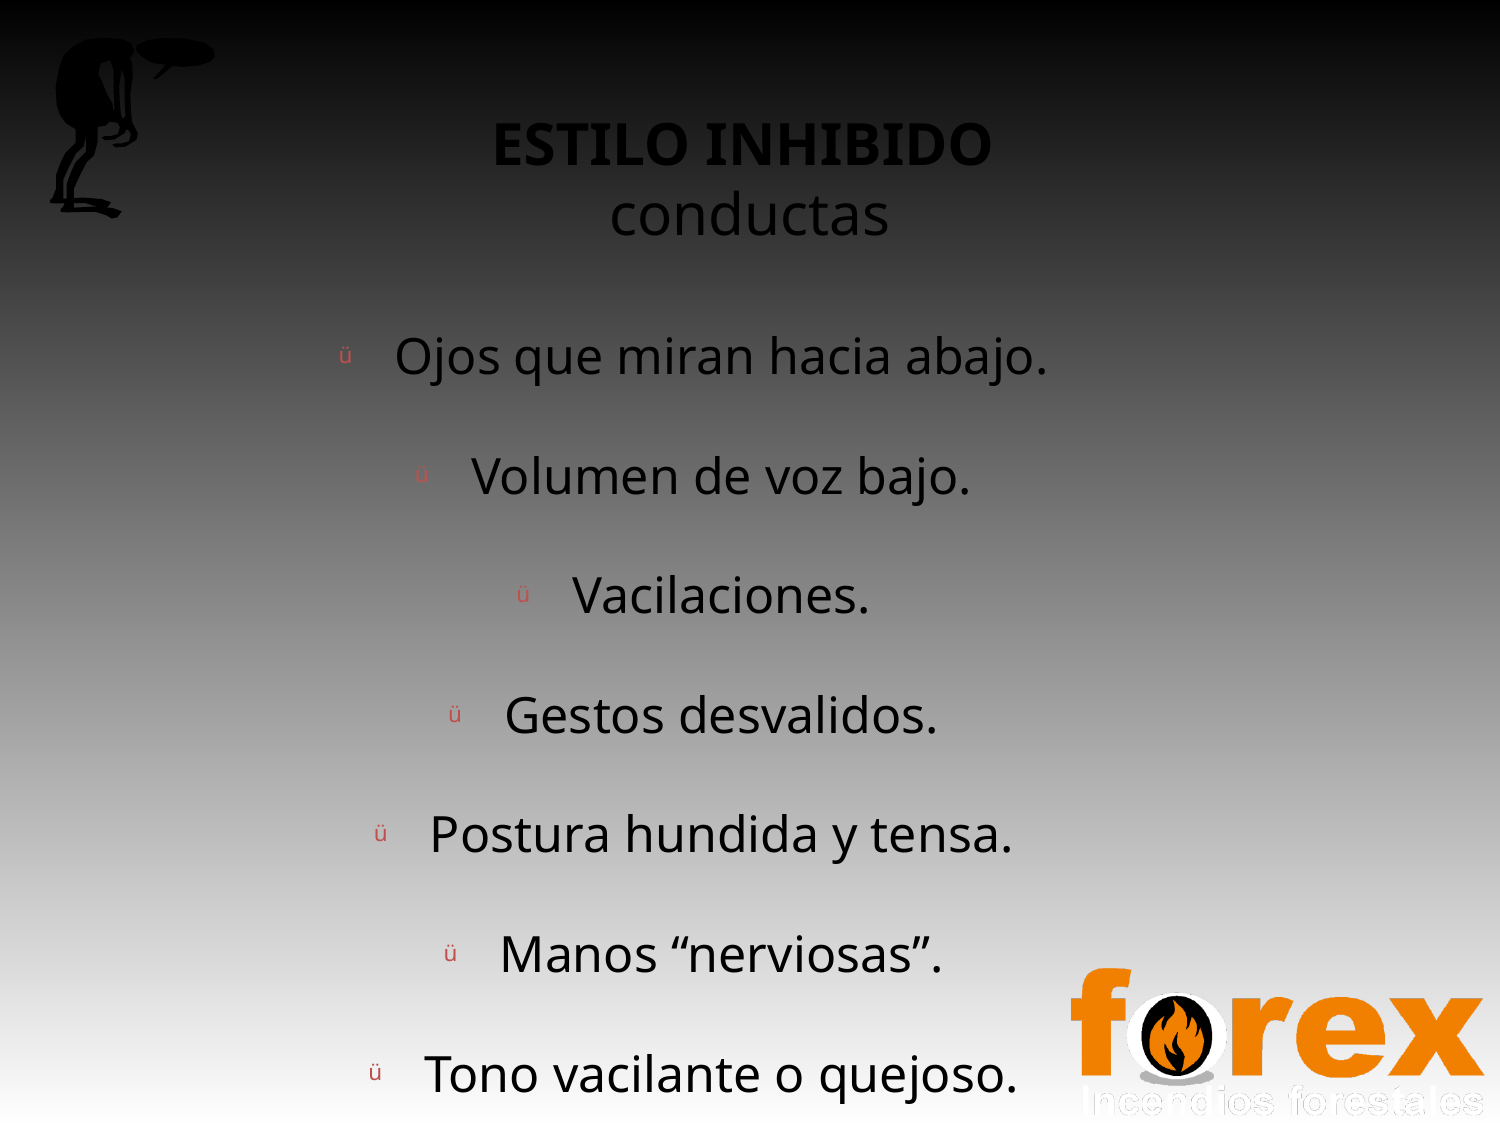

# ESTILO INHIBIDO conductas
Ojos que miran hacia abajo.
Volumen de voz bajo.
Vacilaciones.
Gestos desvalidos.
Postura hundida y tensa.
Manos “nerviosas”.
Tono vacilante o quejoso.
Risitas “falsas”.